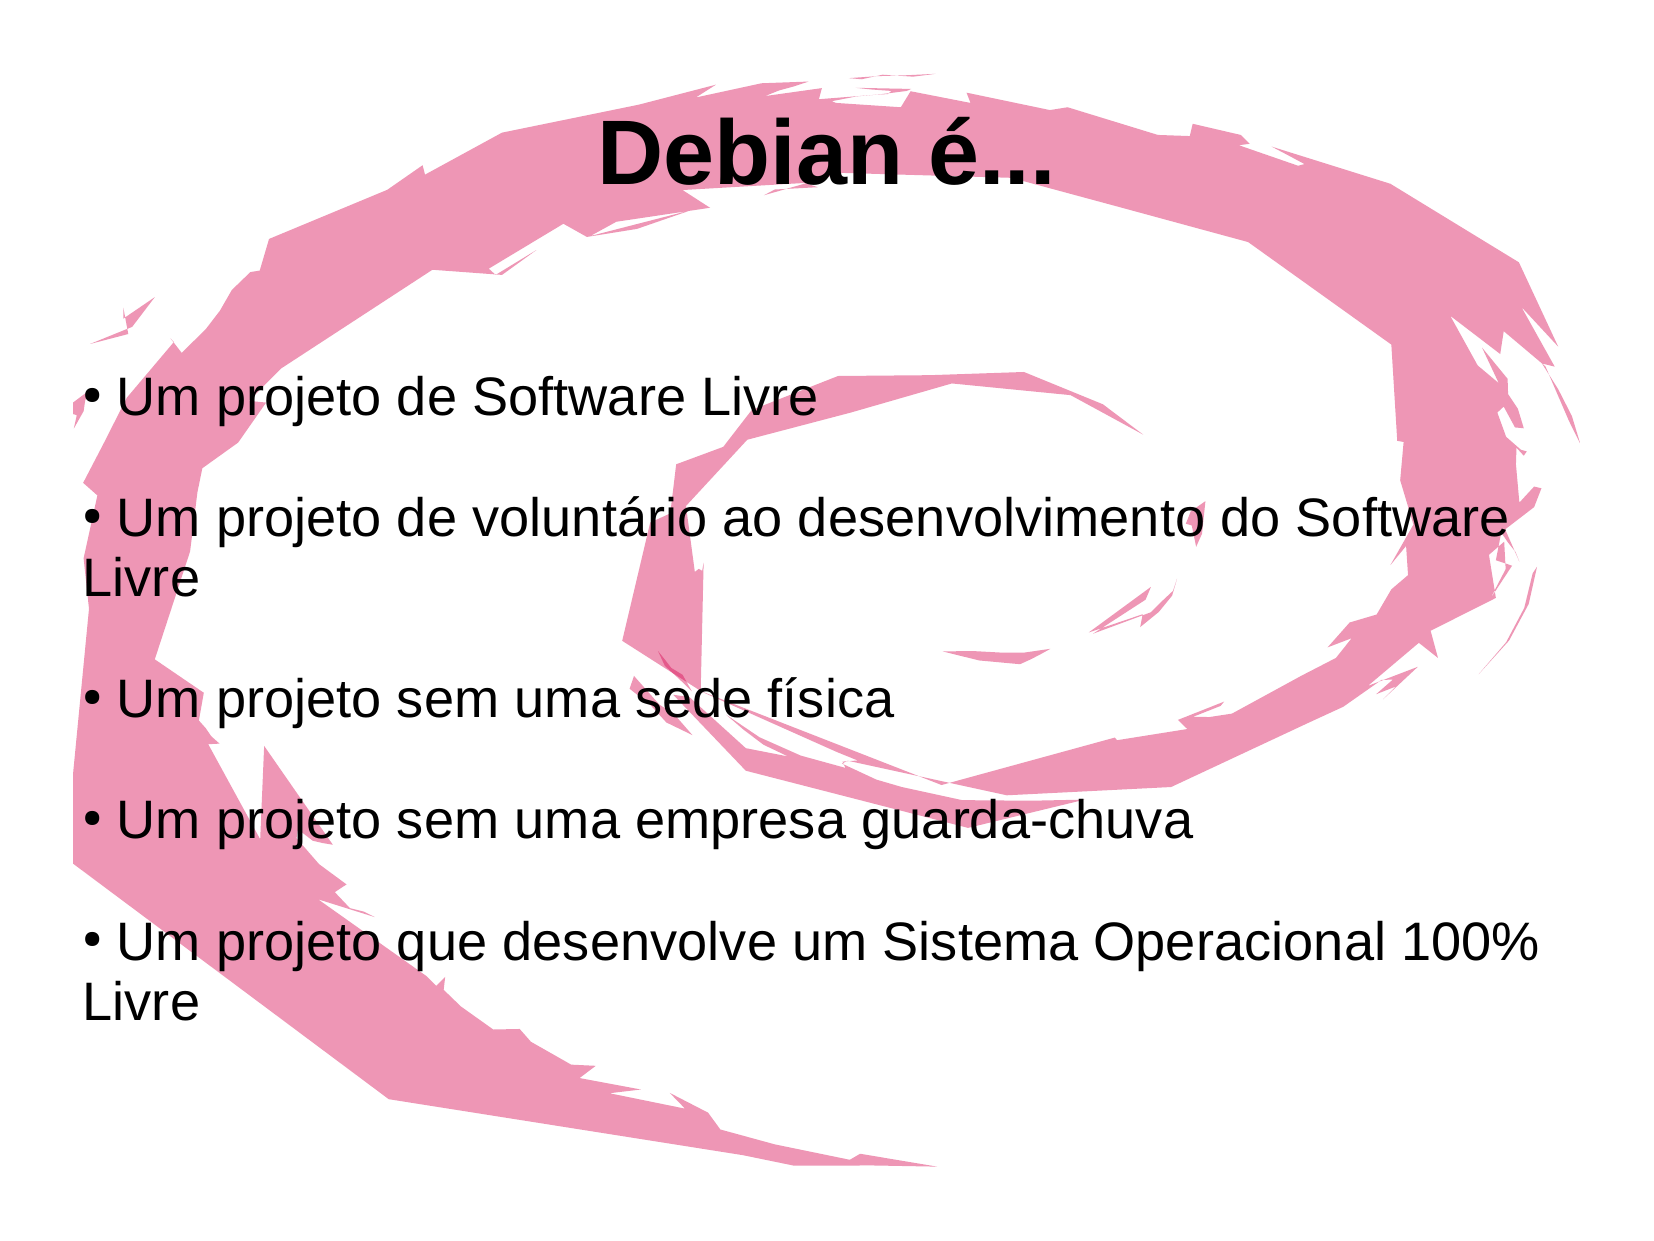

# Debian é...
 Um projeto de Software Livre
 Um projeto de voluntário ao desenvolvimento do Software Livre
 Um projeto sem uma sede física
 Um projeto sem uma empresa guarda-chuva
 Um projeto que desenvolve um Sistema Operacional 100% Livre